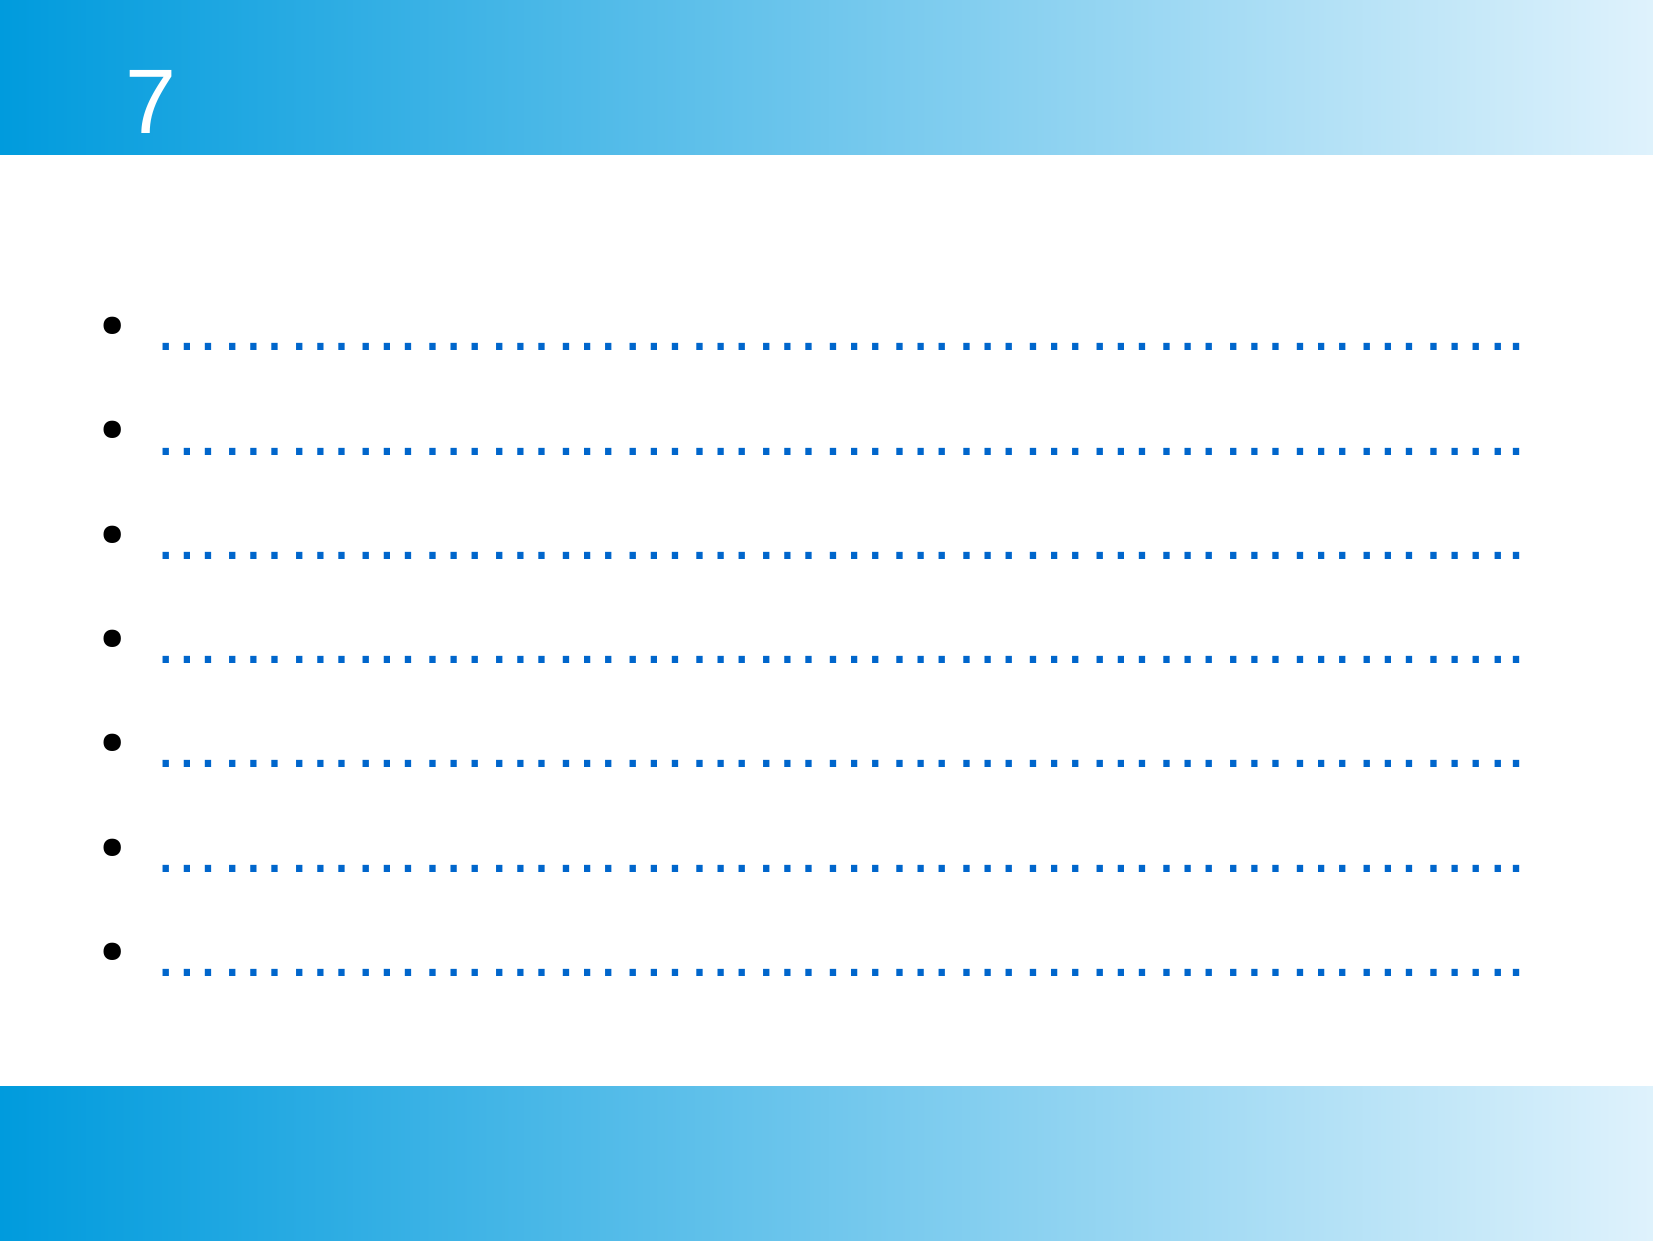

# 7
……………………………………………………..
……………………………………………………..
……………………………………………………..
……………………………………………………..
……………………………………………………..
……………………………………………………..
……………………………………………………..